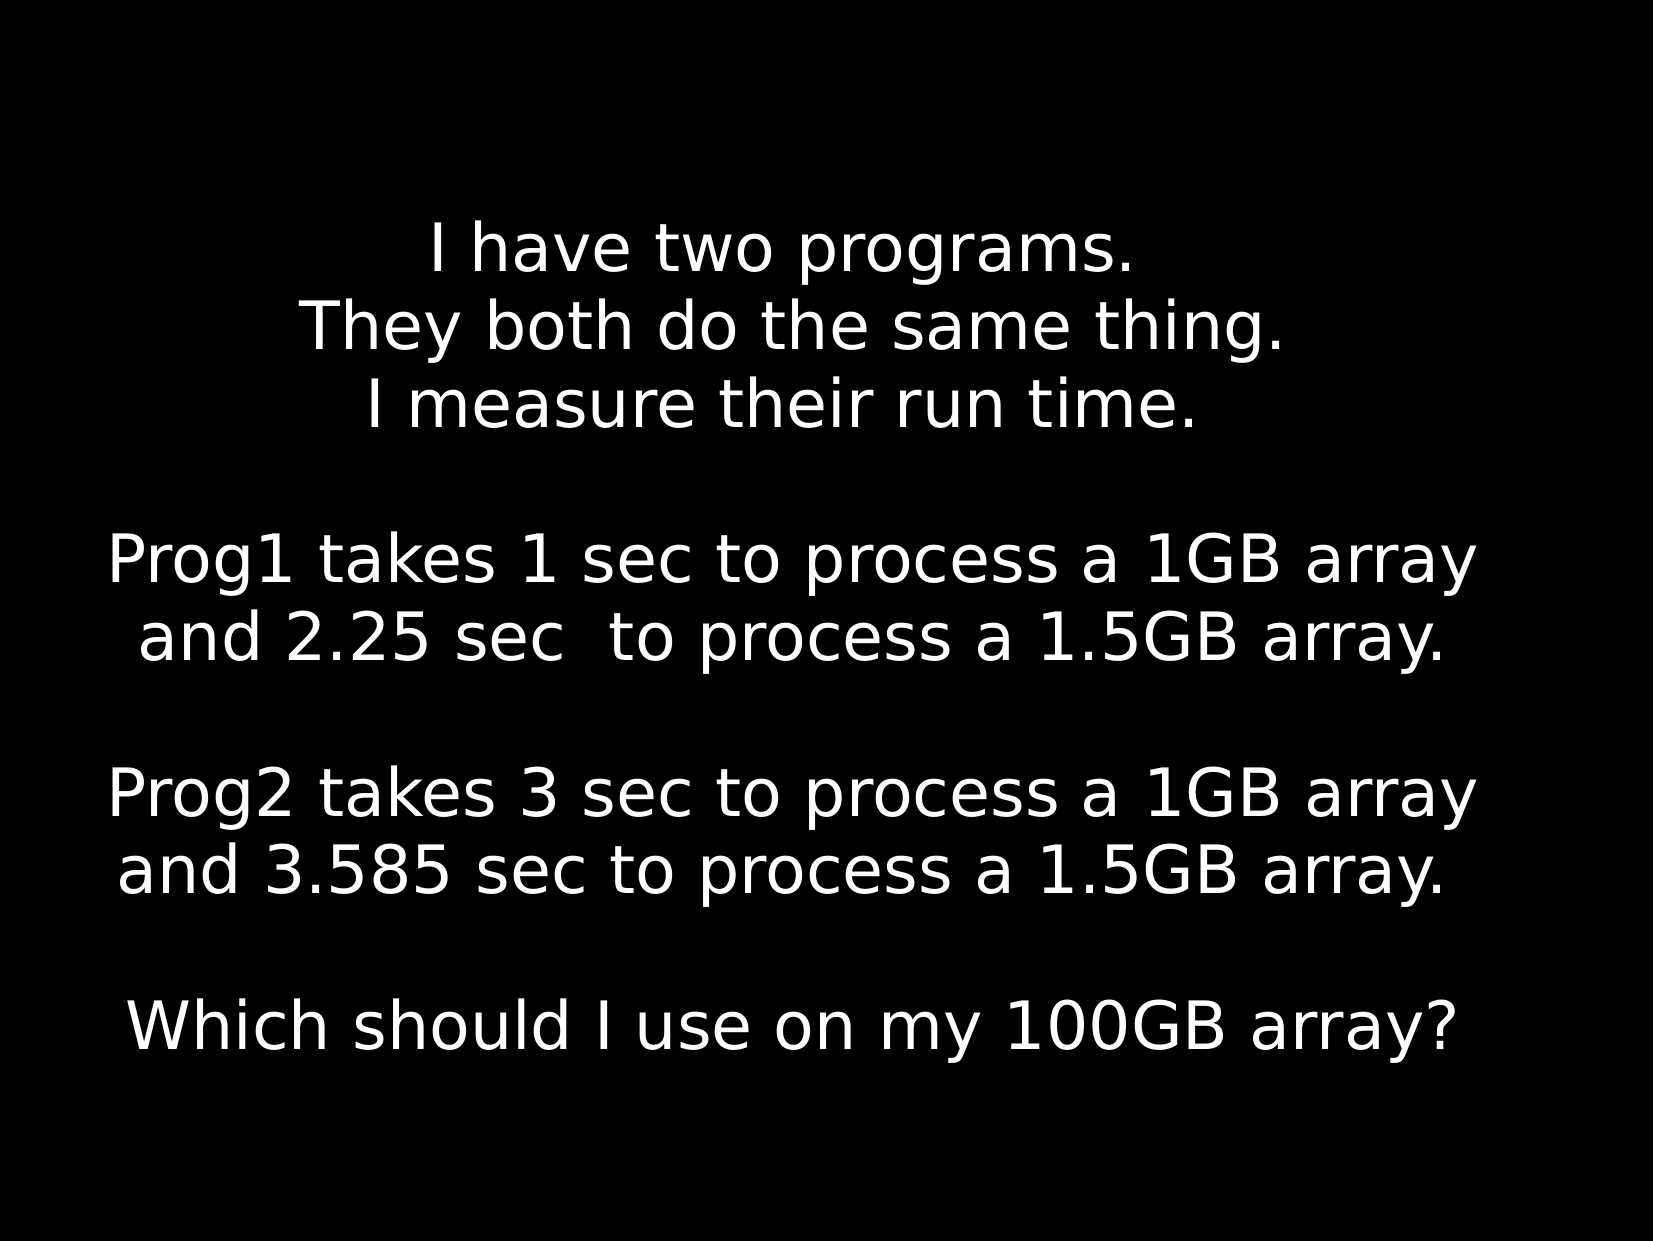

# I have two programs. They both do the same thing. I measure their run time. Prog1 takes 1 sec to process a 1GB array and 2.25 sec to process a 1.5GB array. Prog2 takes 3 sec to process a 1GB array and 3.585 sec to process a 1.5GB array. Which should I use on my 100GB array?